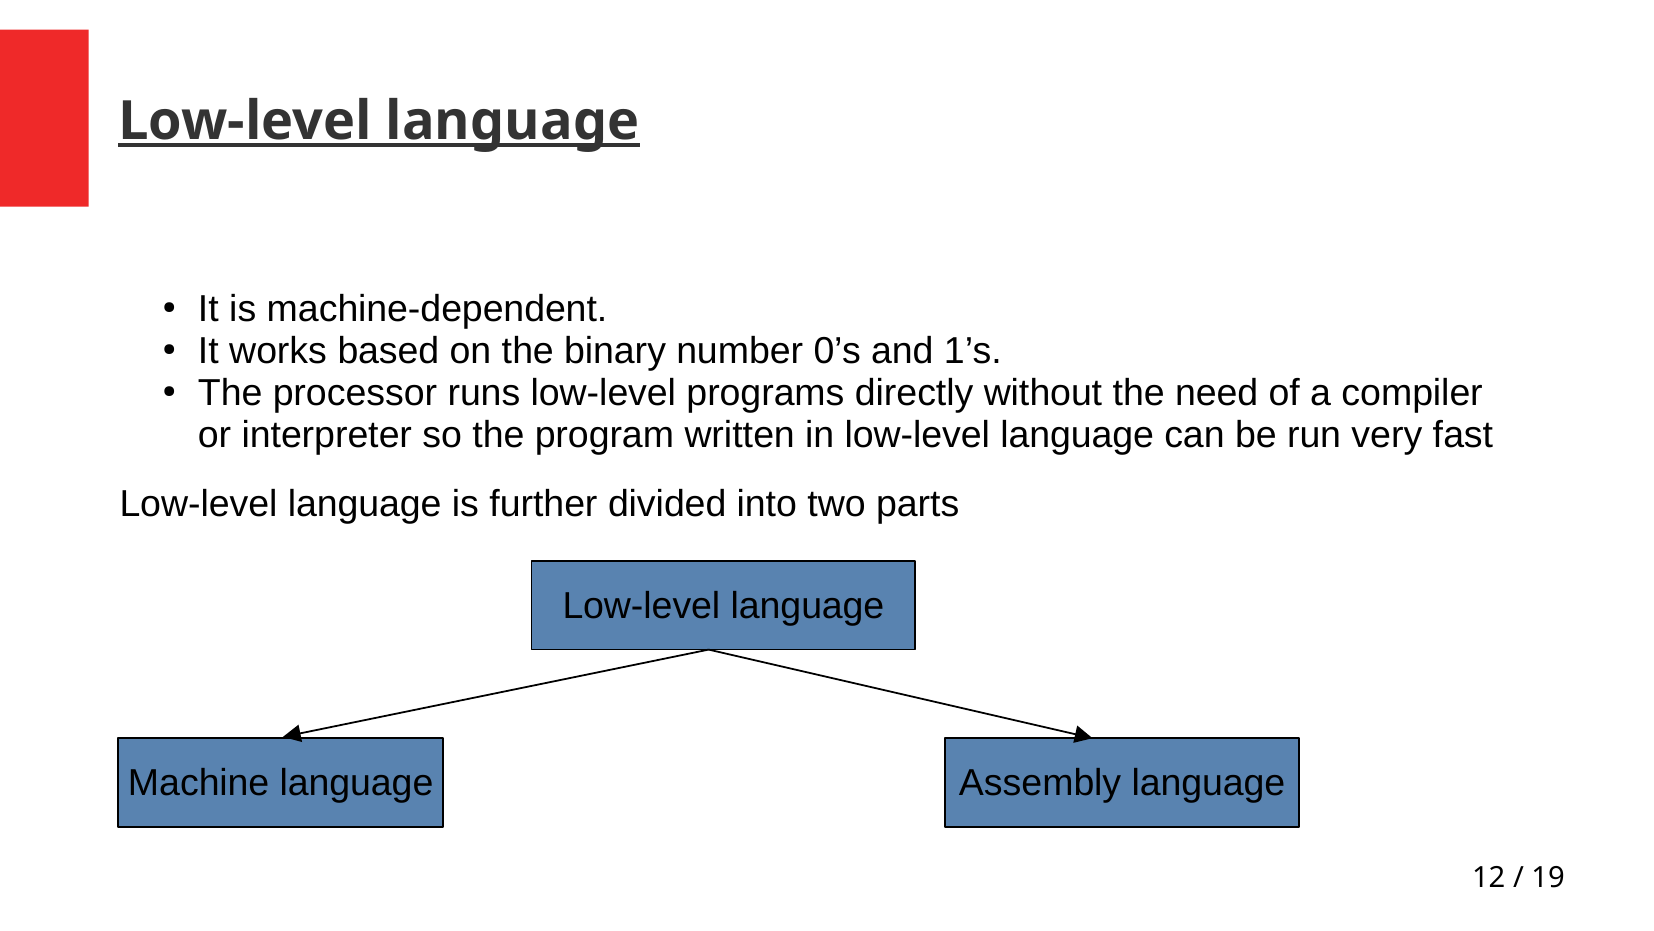

# Low-level language
It is machine-dependent.
It works based on the binary number 0’s and 1’s.
The processor runs low-level programs directly without the need of a compiler or interpreter so the program written in low-level language can be run very fast
Low-level language is further divided into two parts
Low-level language
Machine language
Assembly language
12